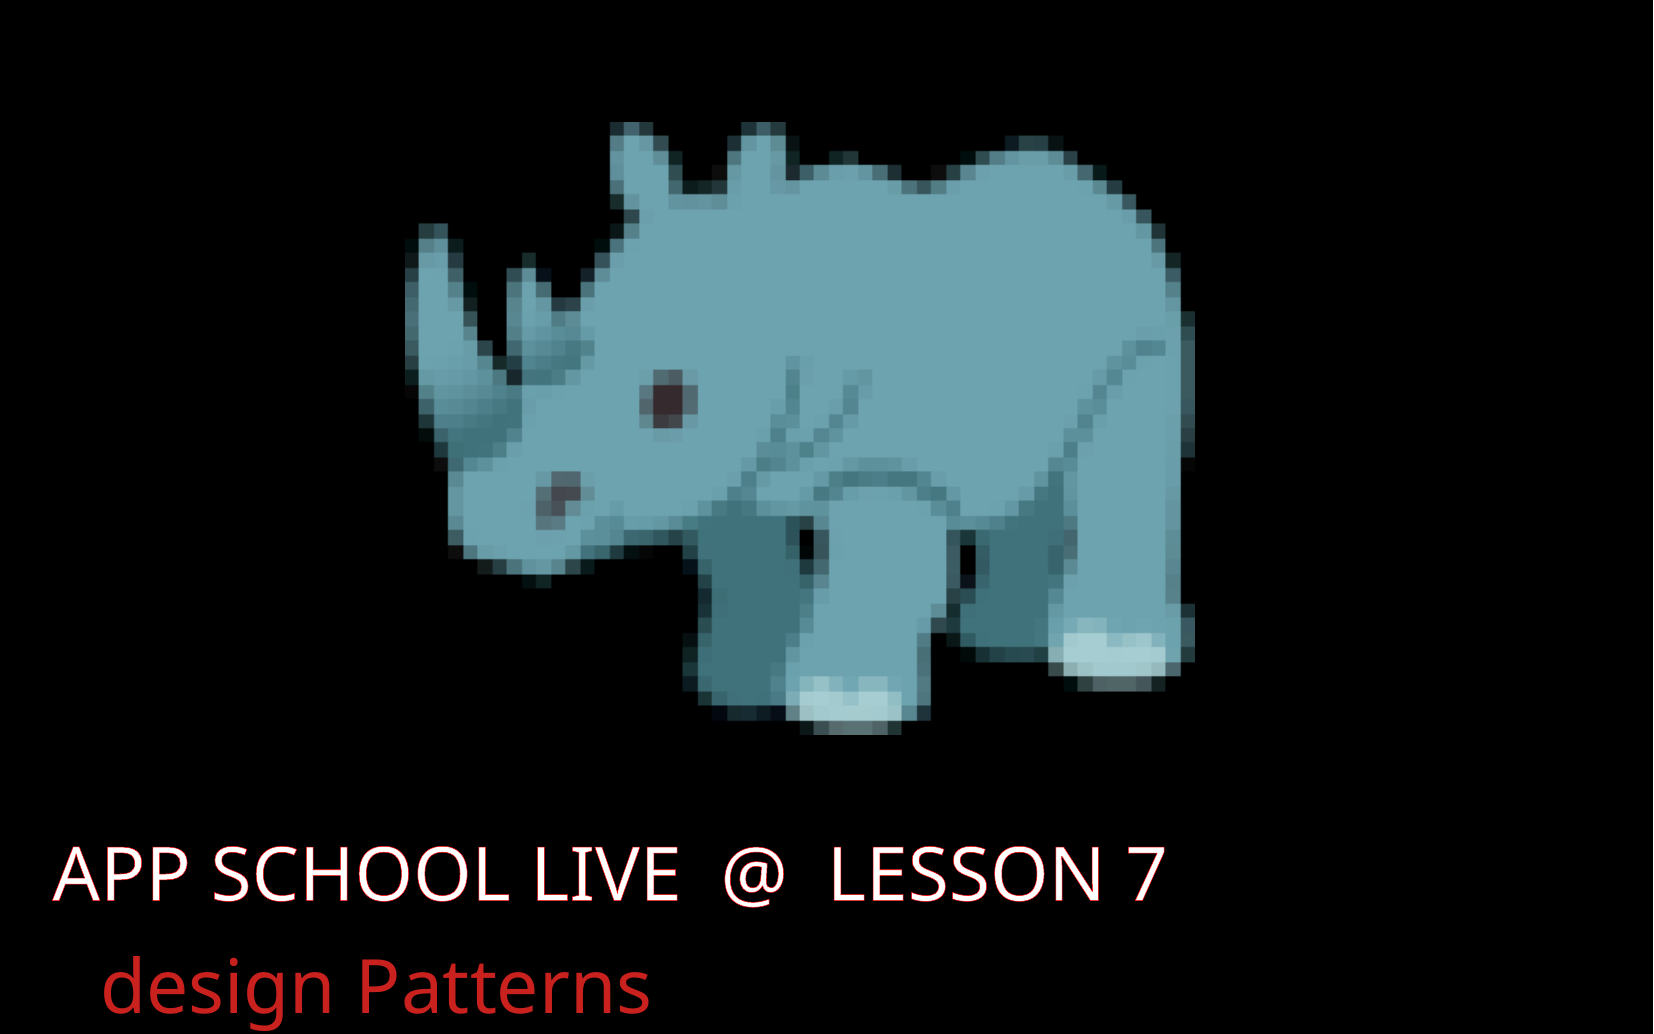

APP SCHOOL LIVE @ LESSON 7
Adesign Patterns